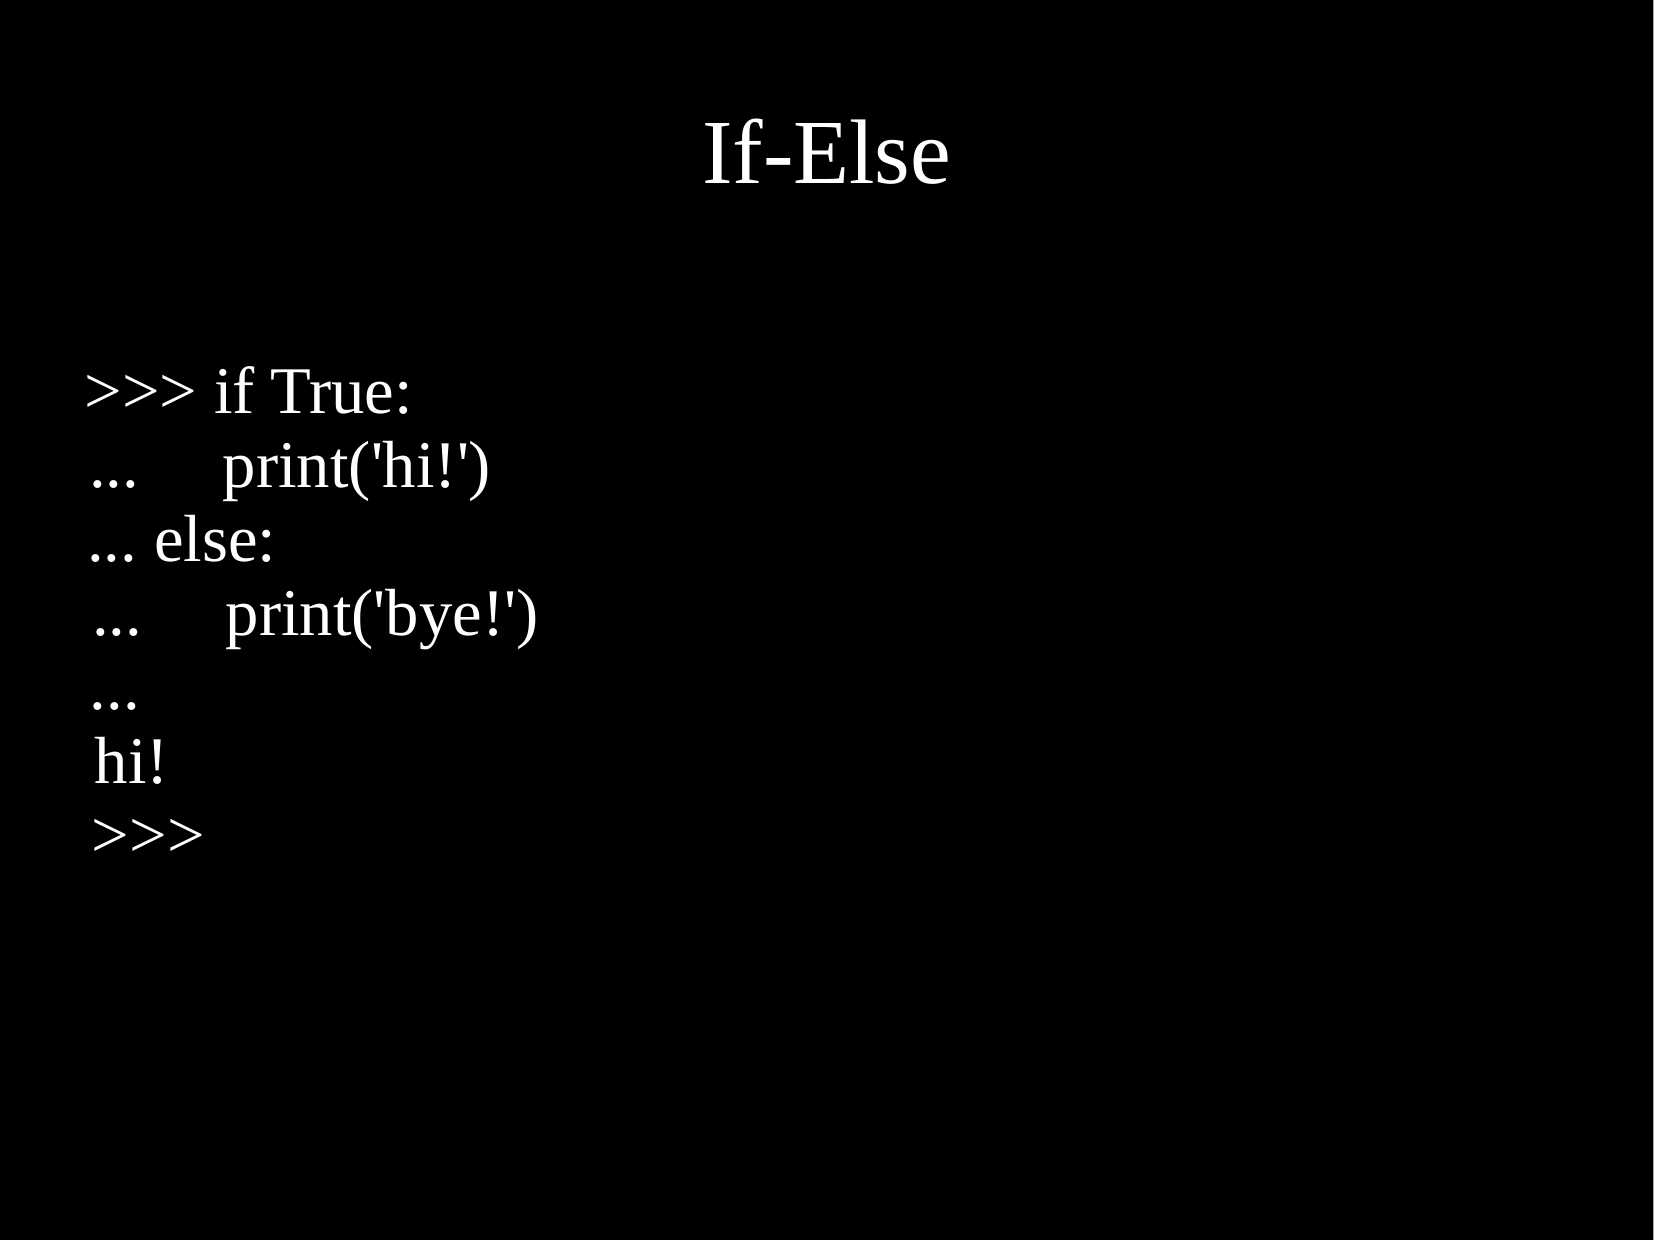

# If-Else
>>> if True:
... print('hi!')
... else:
... print('bye!')
...
hi!
>>>